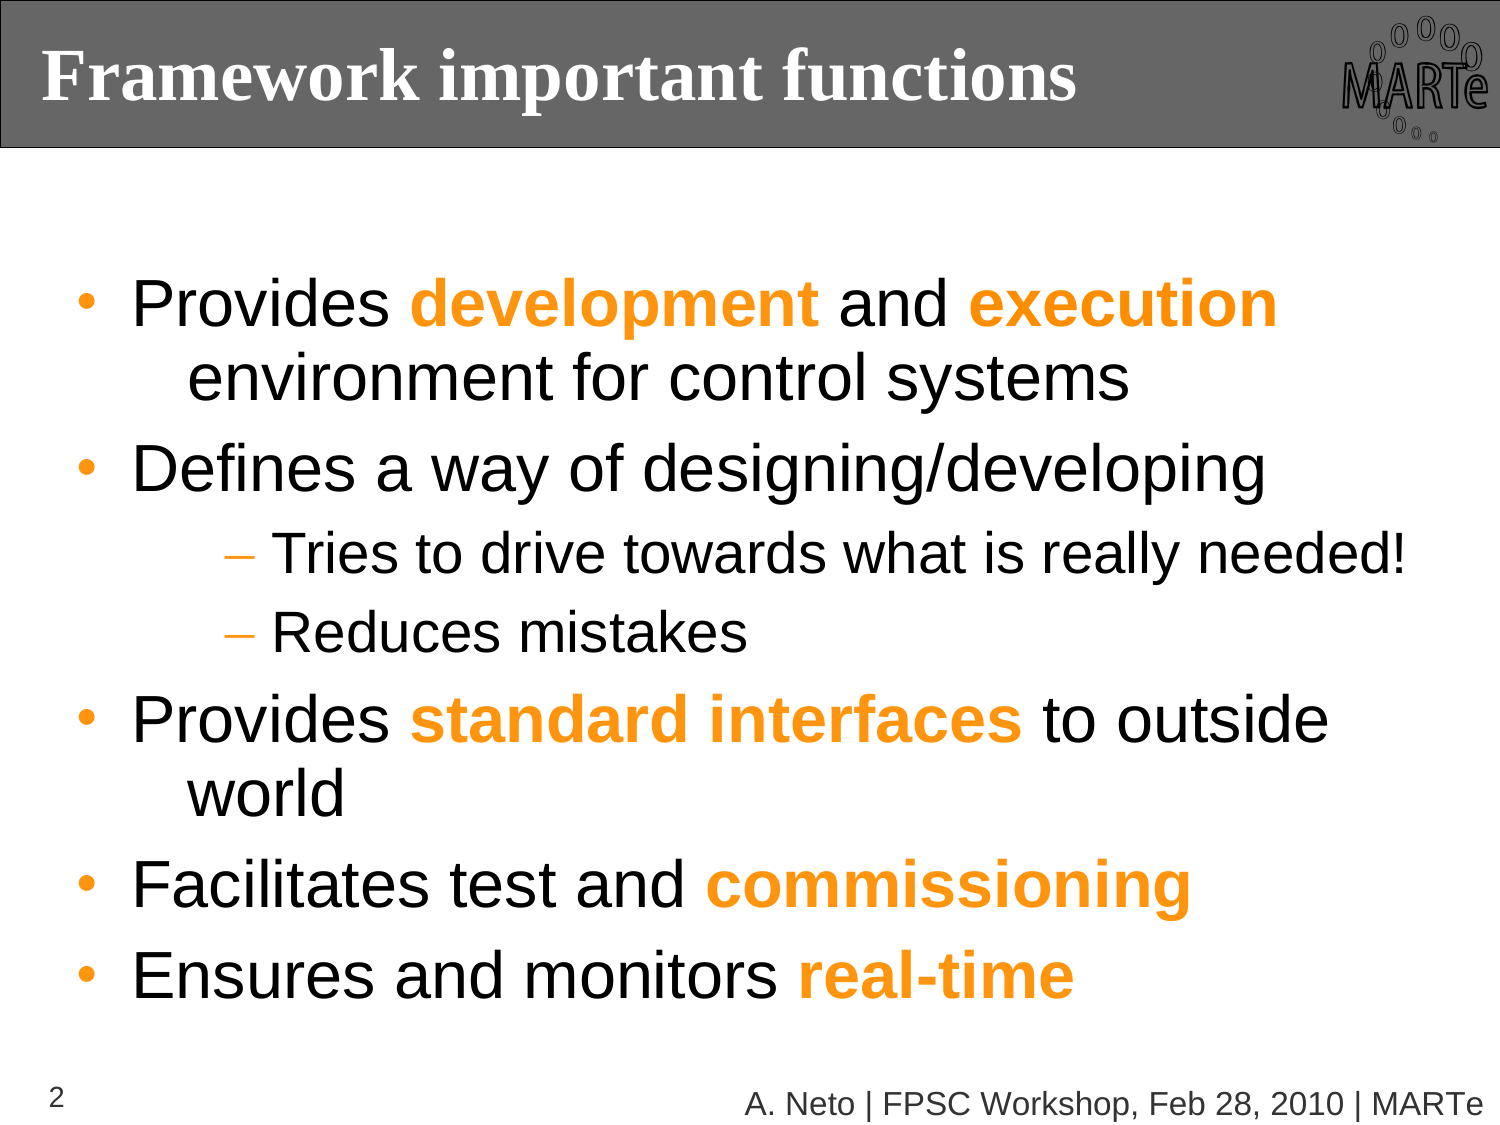

# Framework important functions
Provides development and execution environment for control systems
Defines a way of designing/developing
Tries to drive towards what is really needed!
Reduces mistakes
Provides standard interfaces to outside world
Facilitates test and commissioning
Ensures and monitors real-time